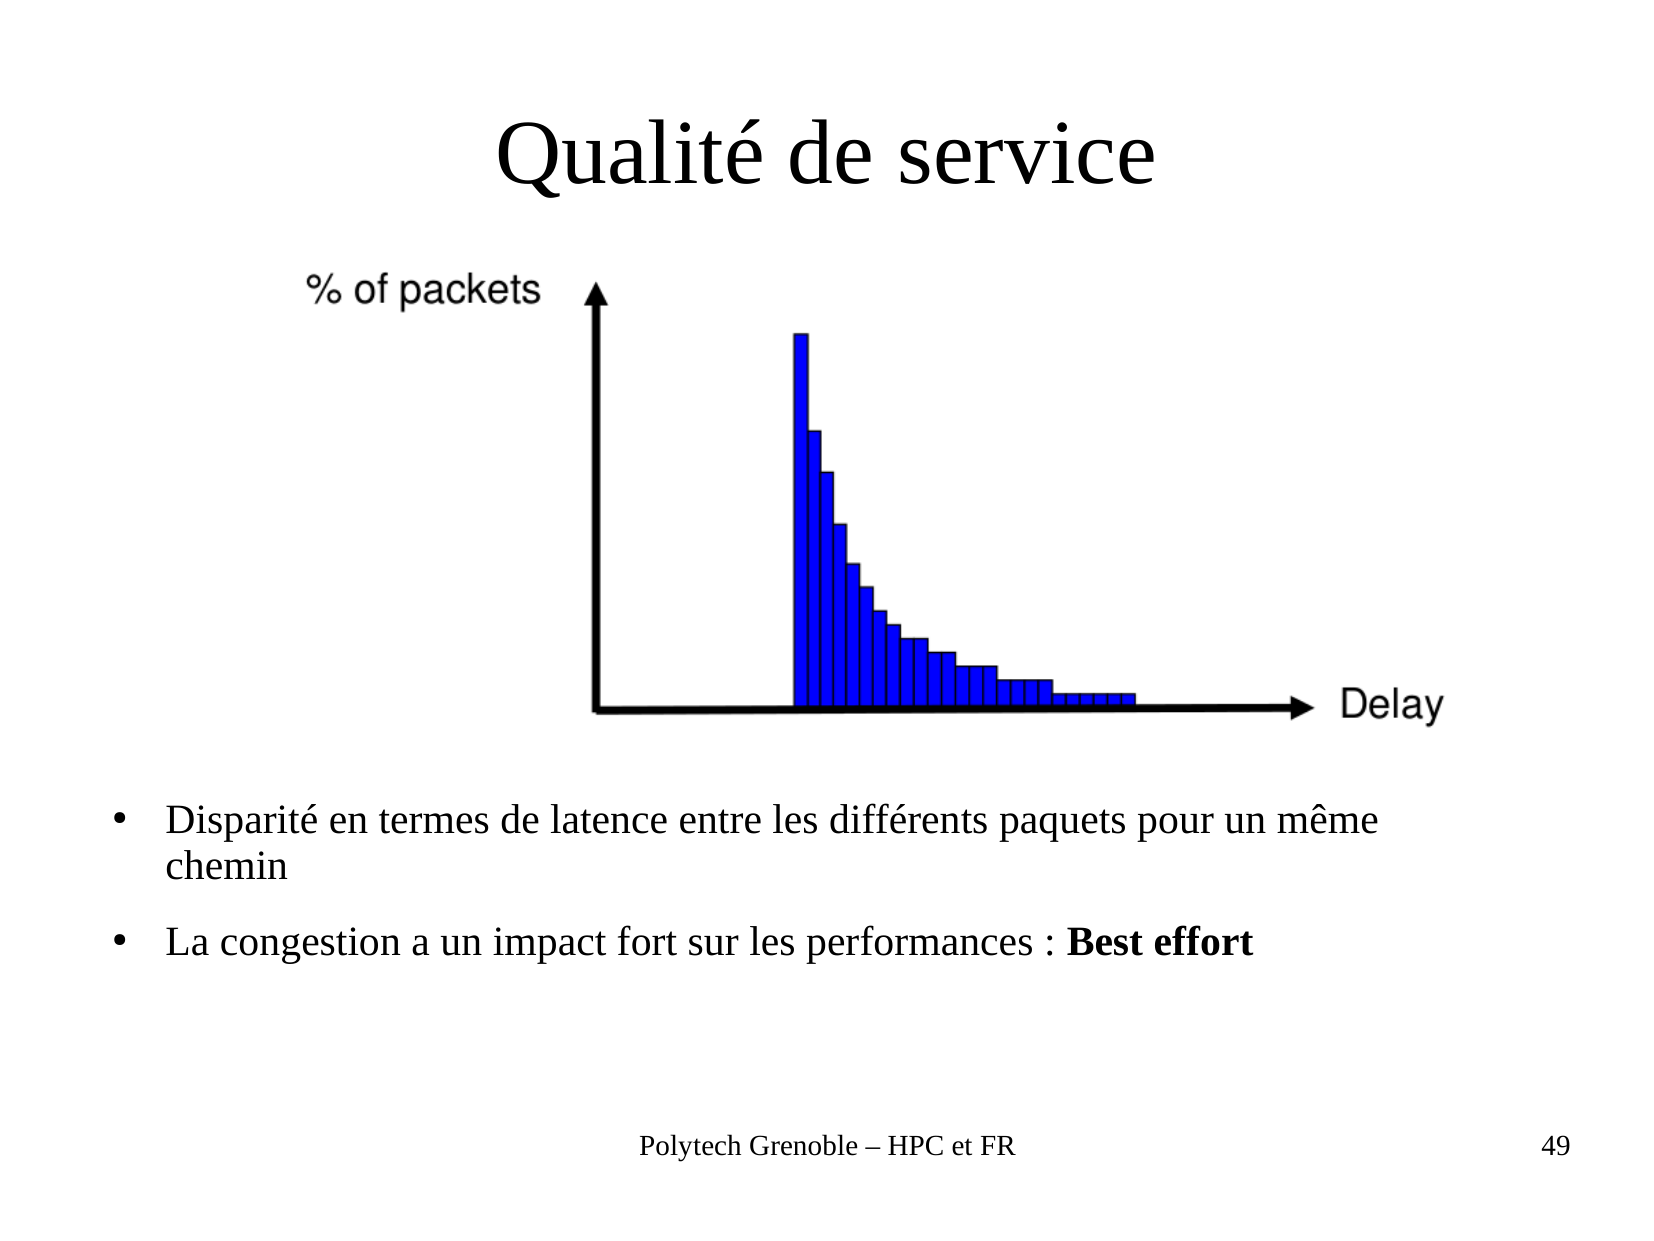

# Qualité de service
Disparité en termes de latence entre les différents paquets pour un même chemin
La congestion a un impact fort sur les performances : Best effort
Matthieu PAYET
49